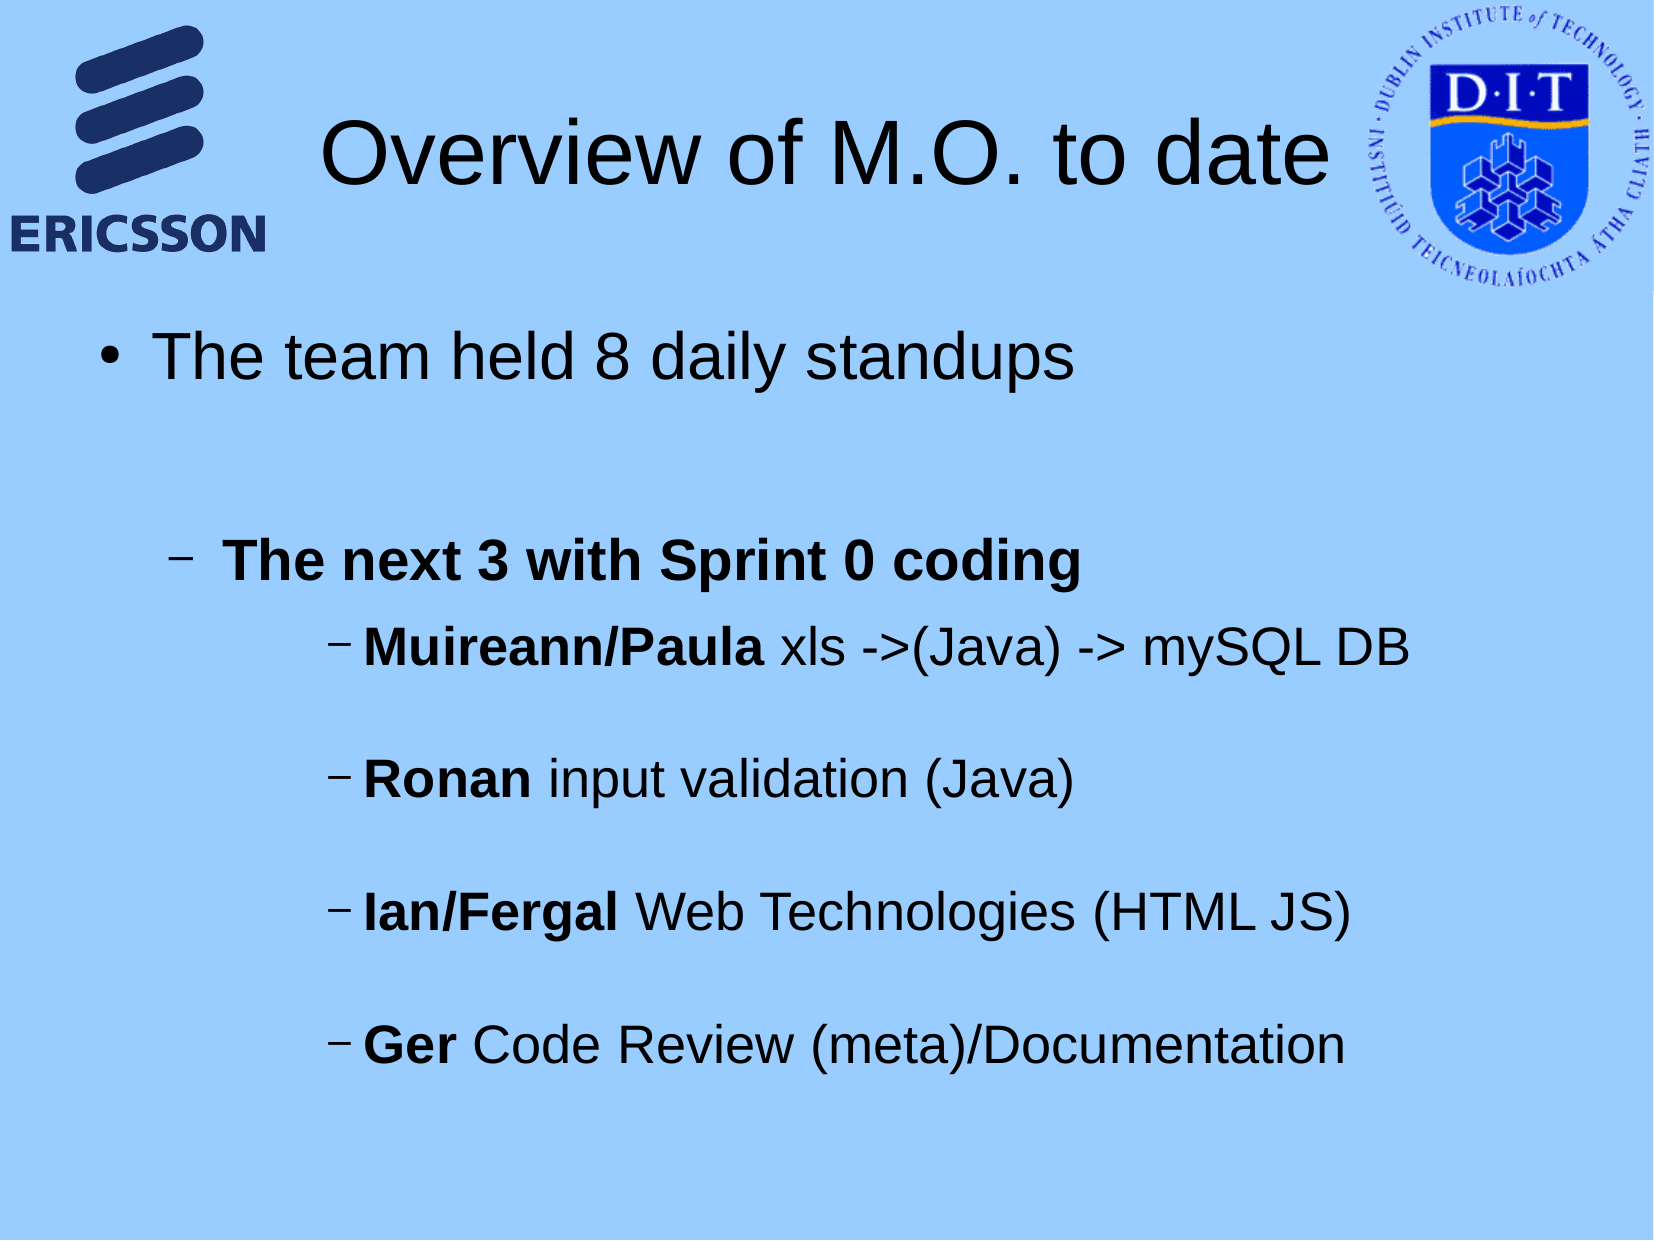

# Overview of M.O. to date
The team held 8 daily standups
The next 3 with Sprint 0 coding
Muireann/Paula xls ->(Java) -> mySQL DB
Ronan input validation (Java)
Ian/Fergal Web Technologies (HTML JS)
Ger Code Review (meta)/Documentation